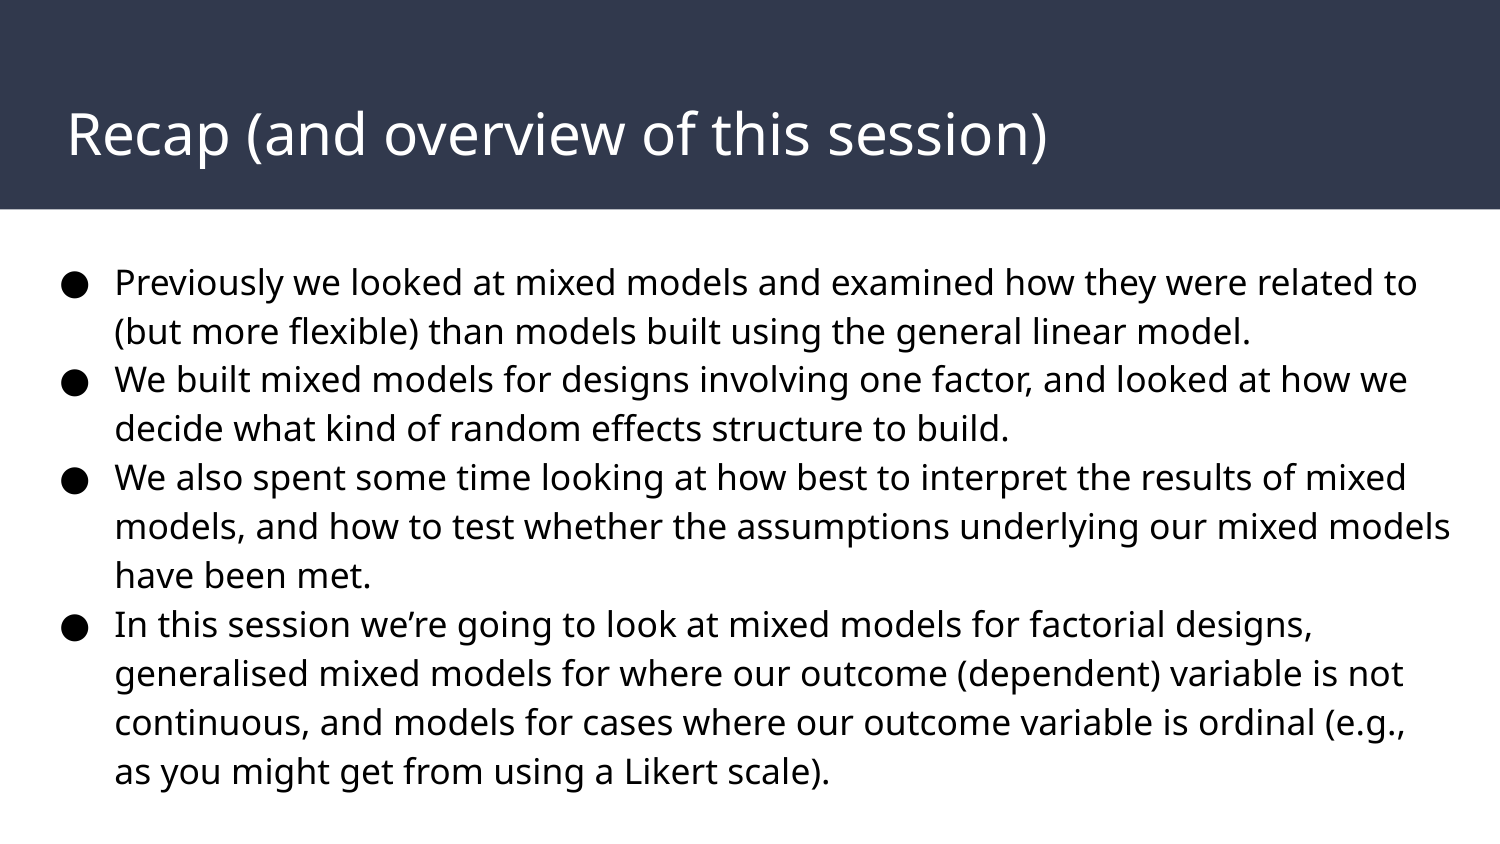

# Recap (and overview of this session)
Previously we looked at mixed models and examined how they were related to (but more flexible) than models built using the general linear model.
We built mixed models for designs involving one factor, and looked at how we decide what kind of random effects structure to build.
We also spent some time looking at how best to interpret the results of mixed models, and how to test whether the assumptions underlying our mixed models have been met.
In this session we’re going to look at mixed models for factorial designs, generalised mixed models for where our outcome (dependent) variable is not continuous, and models for cases where our outcome variable is ordinal (e.g., as you might get from using a Likert scale).